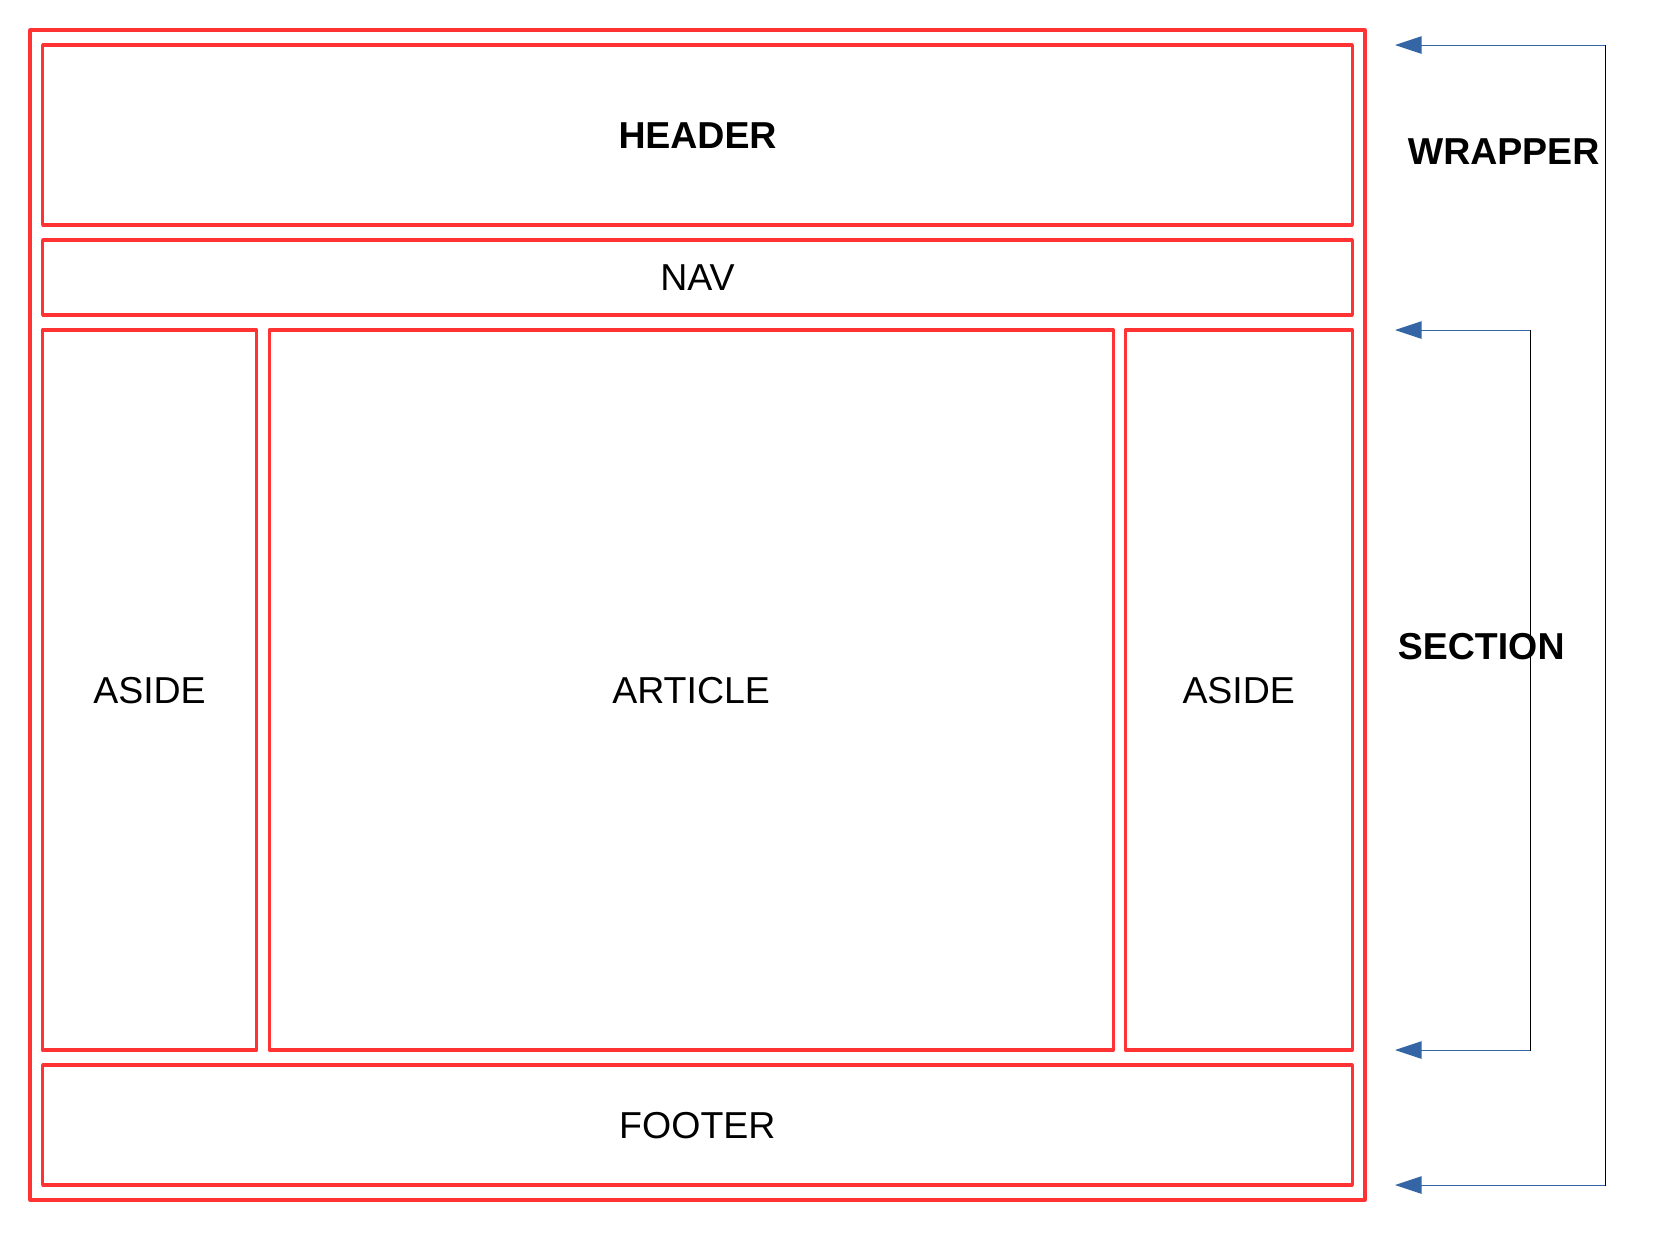

HEADER
WRAPPER
NAV
ASIDE
ARTICLE
ASIDE
SECTION
FOOTER